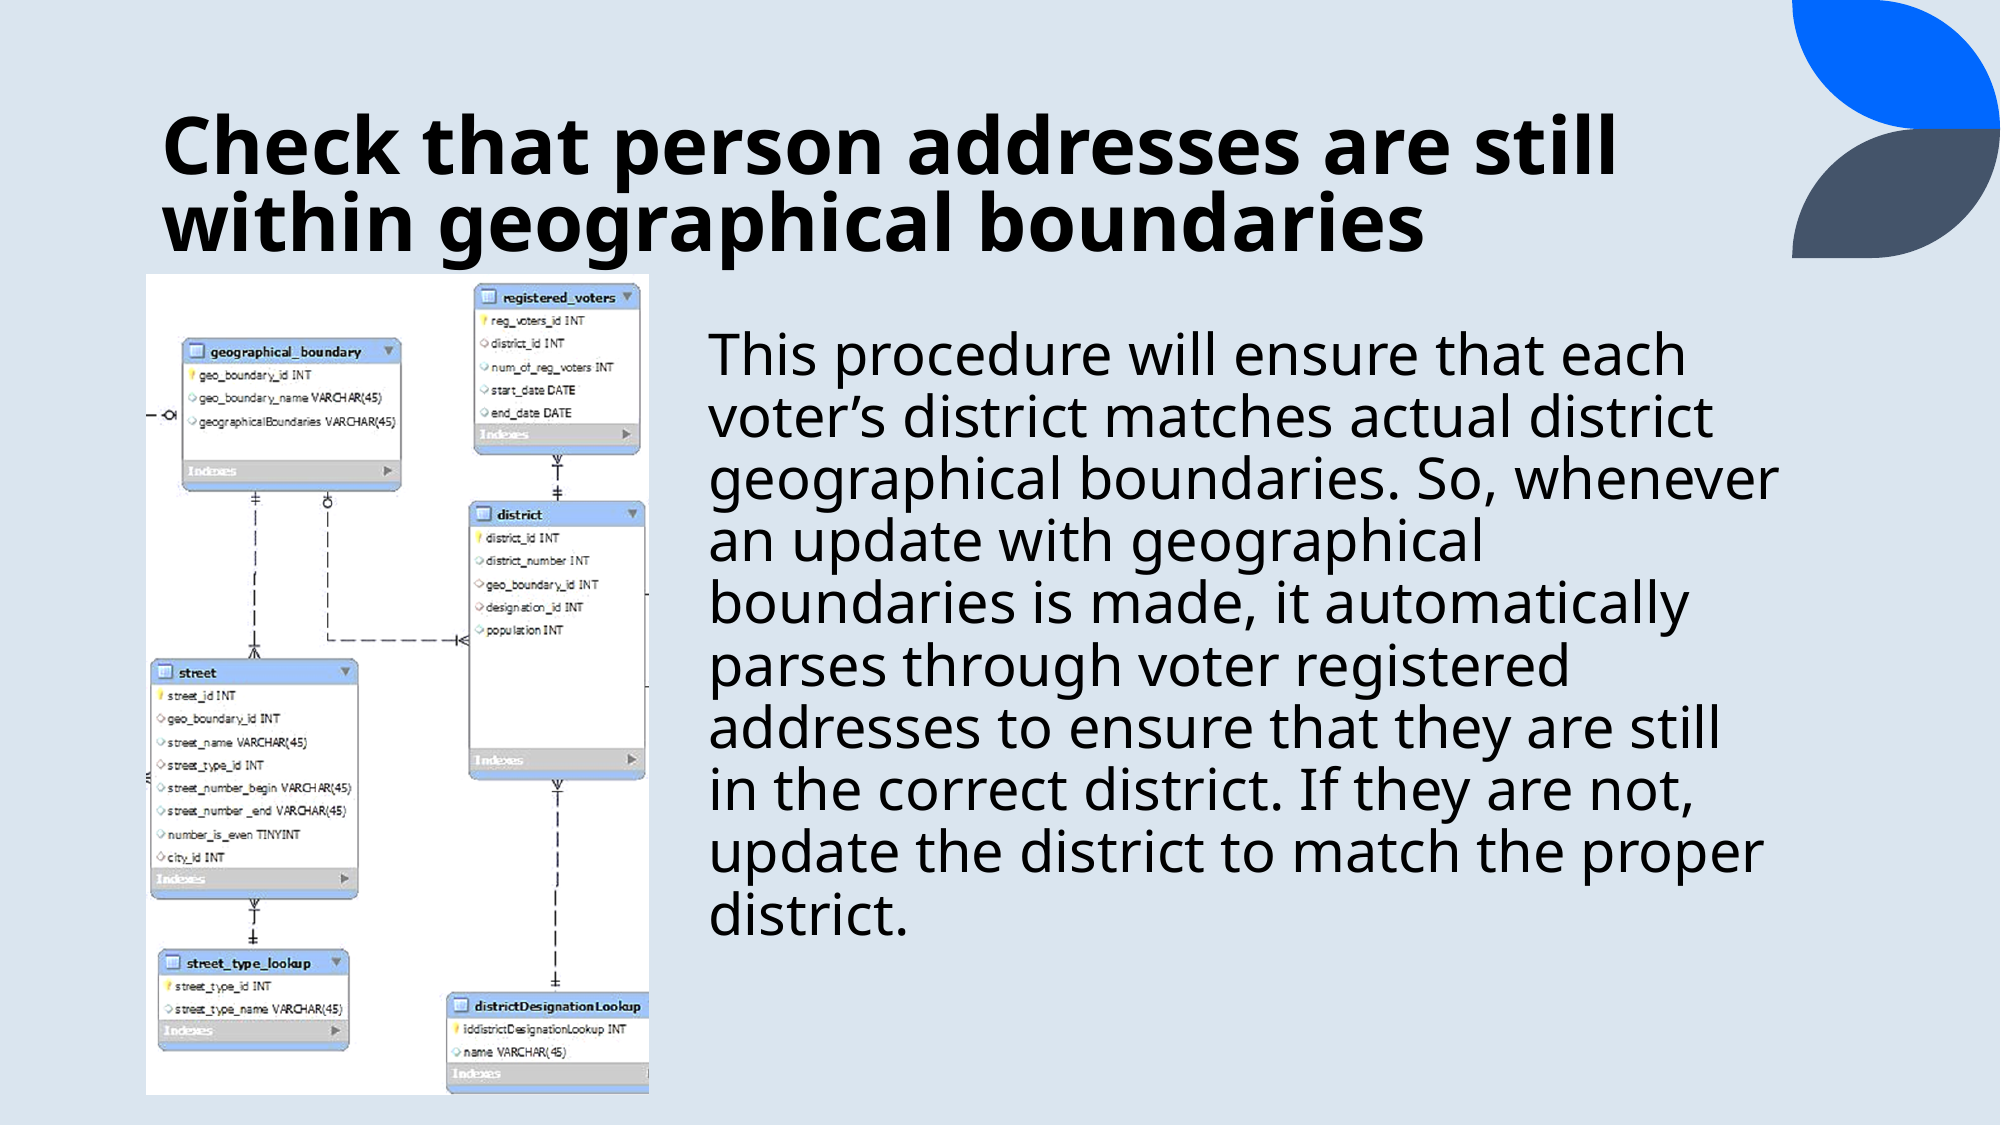

# Check that person addresses are still within geographical boundaries
This procedure will ensure that each voter’s district matches actual district geographical boundaries. So, whenever an update with geographical boundaries is made, it automatically parses through voter registered addresses to ensure that they are still in the correct district. If they are not, update the district to match the proper district.